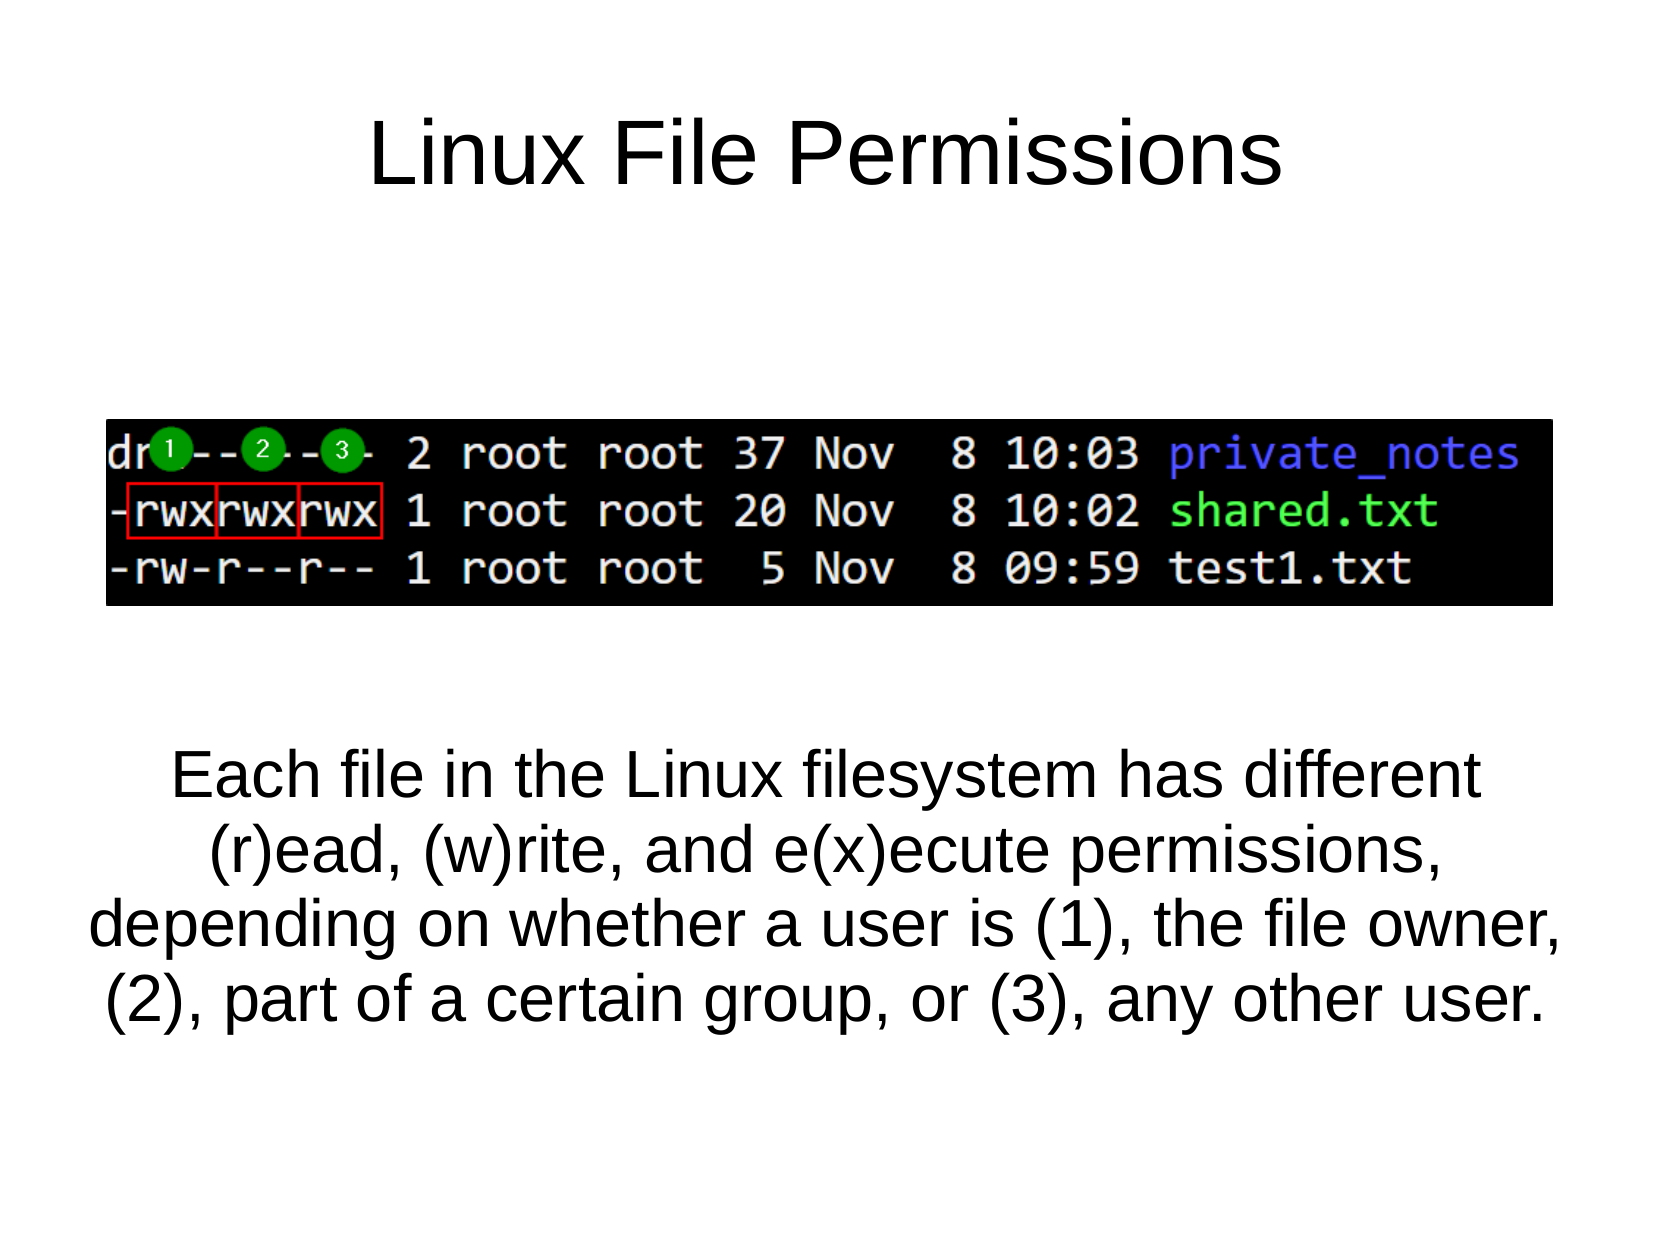

# Linux File Permissions
Each file in the Linux filesystem has different (r)ead, (w)rite, and e(x)ecute permissions, depending on whether a user is (1), the file owner, (2), part of a certain group, or (3), any other user.